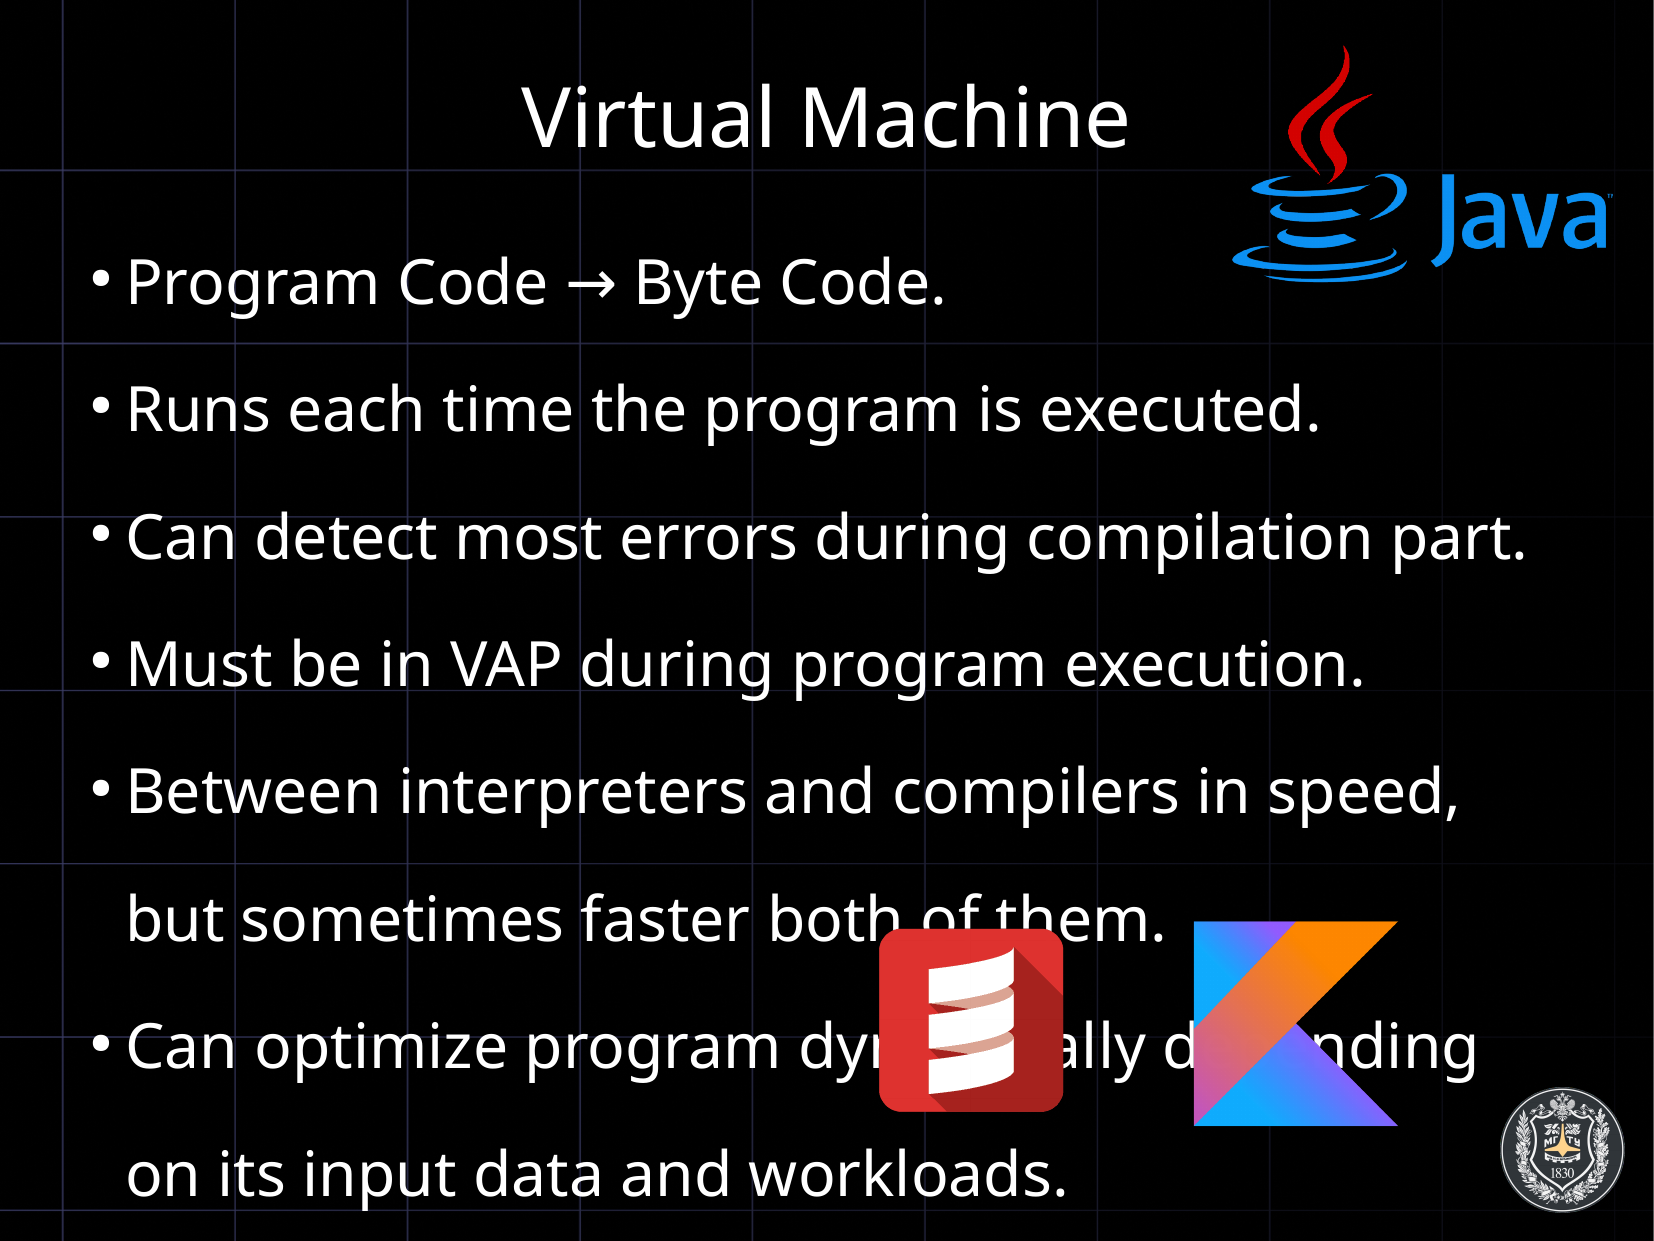

# Virtual Machine
Program Code → Byte Code.
Runs each time the program is executed.
Can detect most errors during compilation part.
Must be in VAP during program execution.
Between interpreters and compilers in speed, but sometimes faster both of them.
Can optimize program dynamically depending on its input data and workloads.